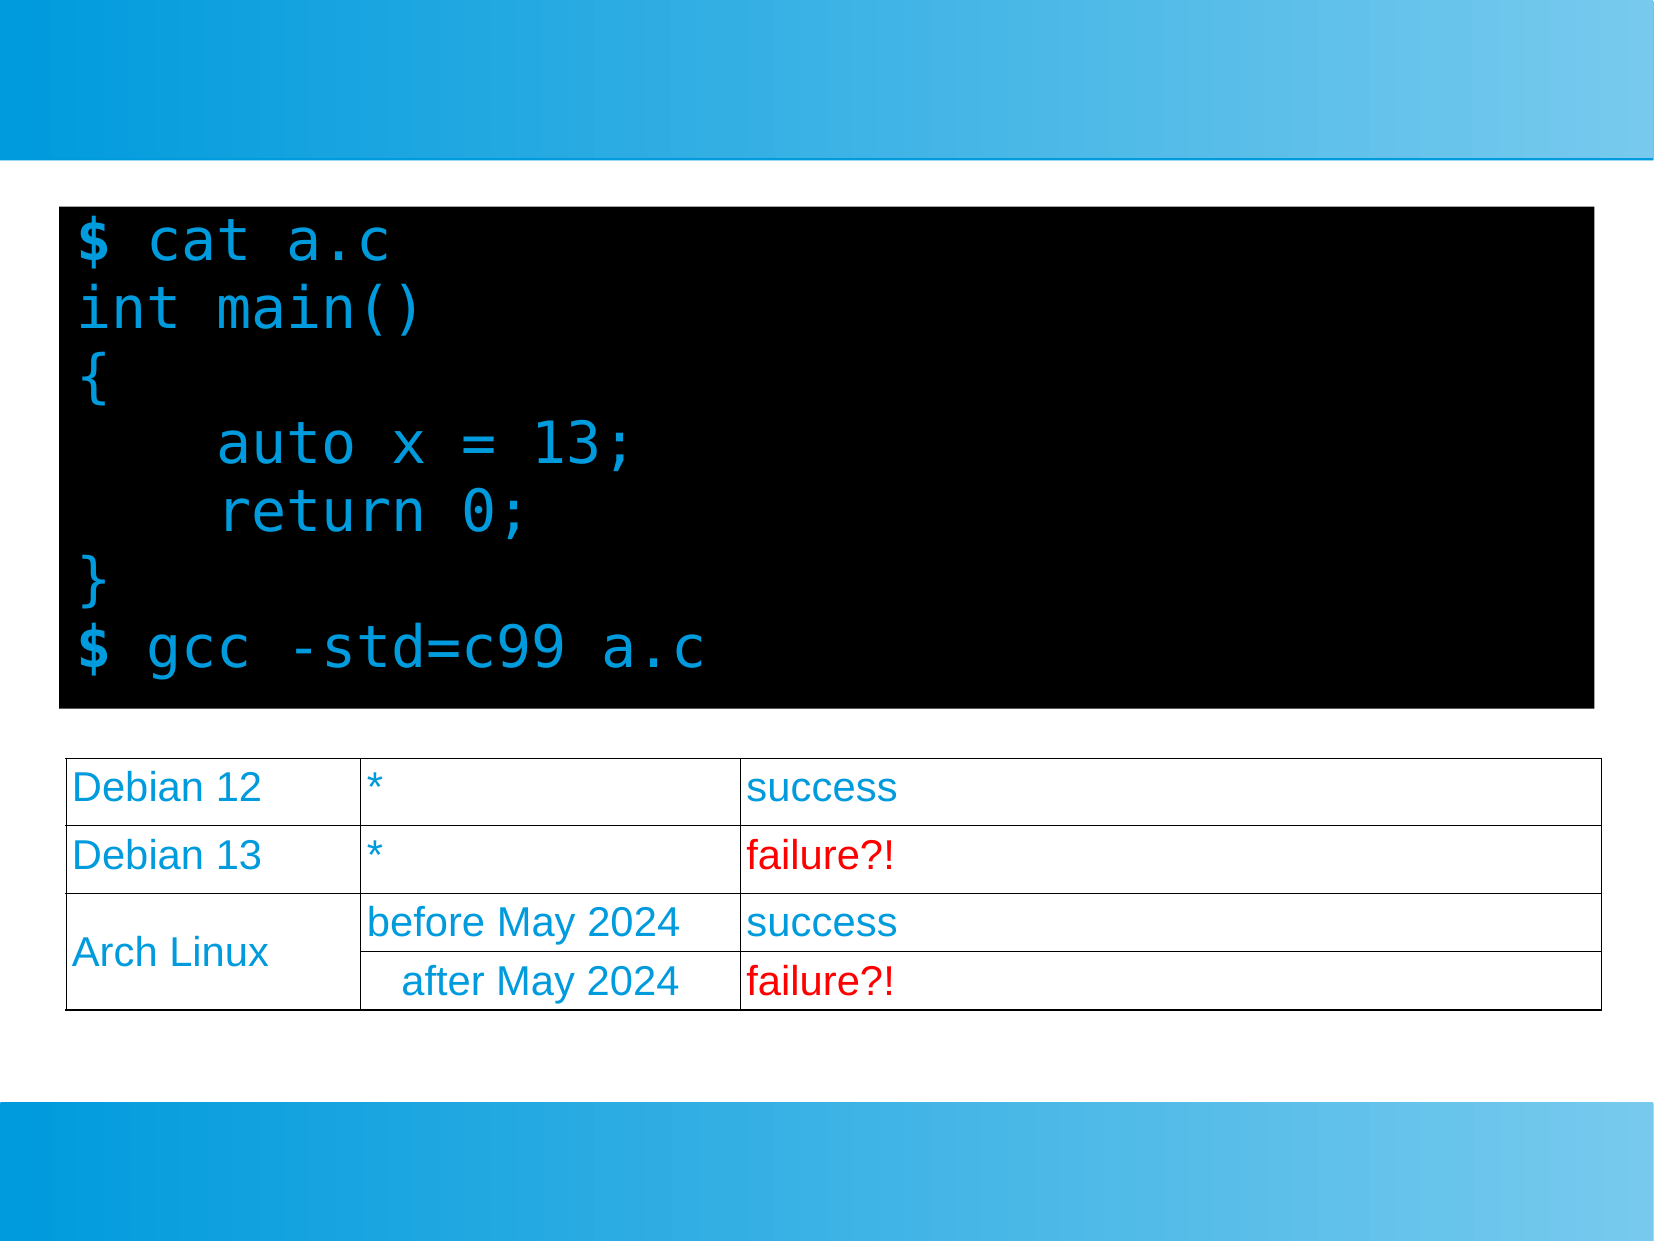

# $ cat a.c int main() { auto x = 13; return 0; } $ gcc -std=c99 a.c
| Debian 12 | \* | success |
| --- | --- | --- |
| Debian 13 | \* | failure?! |
| Arch Linux | before May 2024 | success |
| | after May 2024 | failure?! |